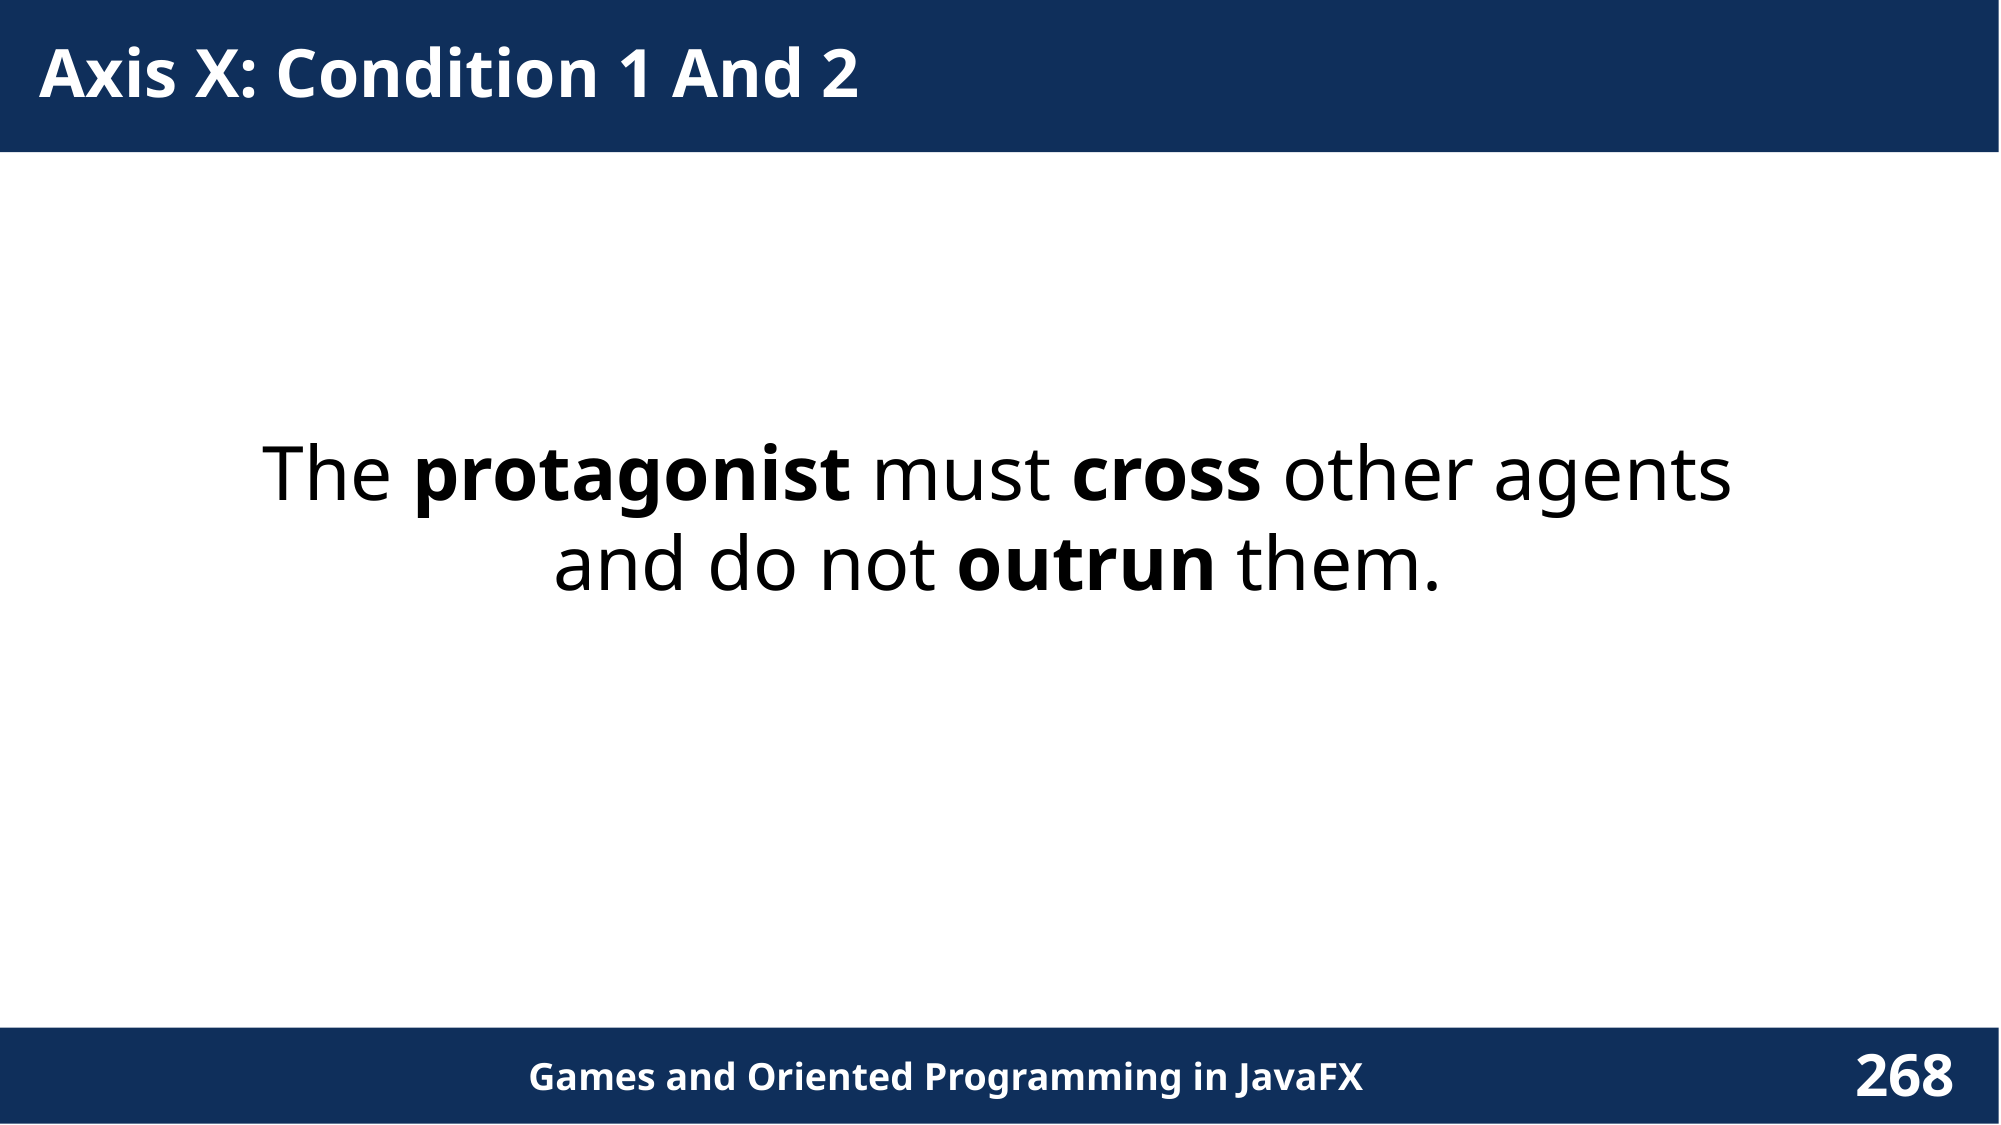

Axis X: Condition 1 And 2
The protagonist must cross other agents and do not outrun them.